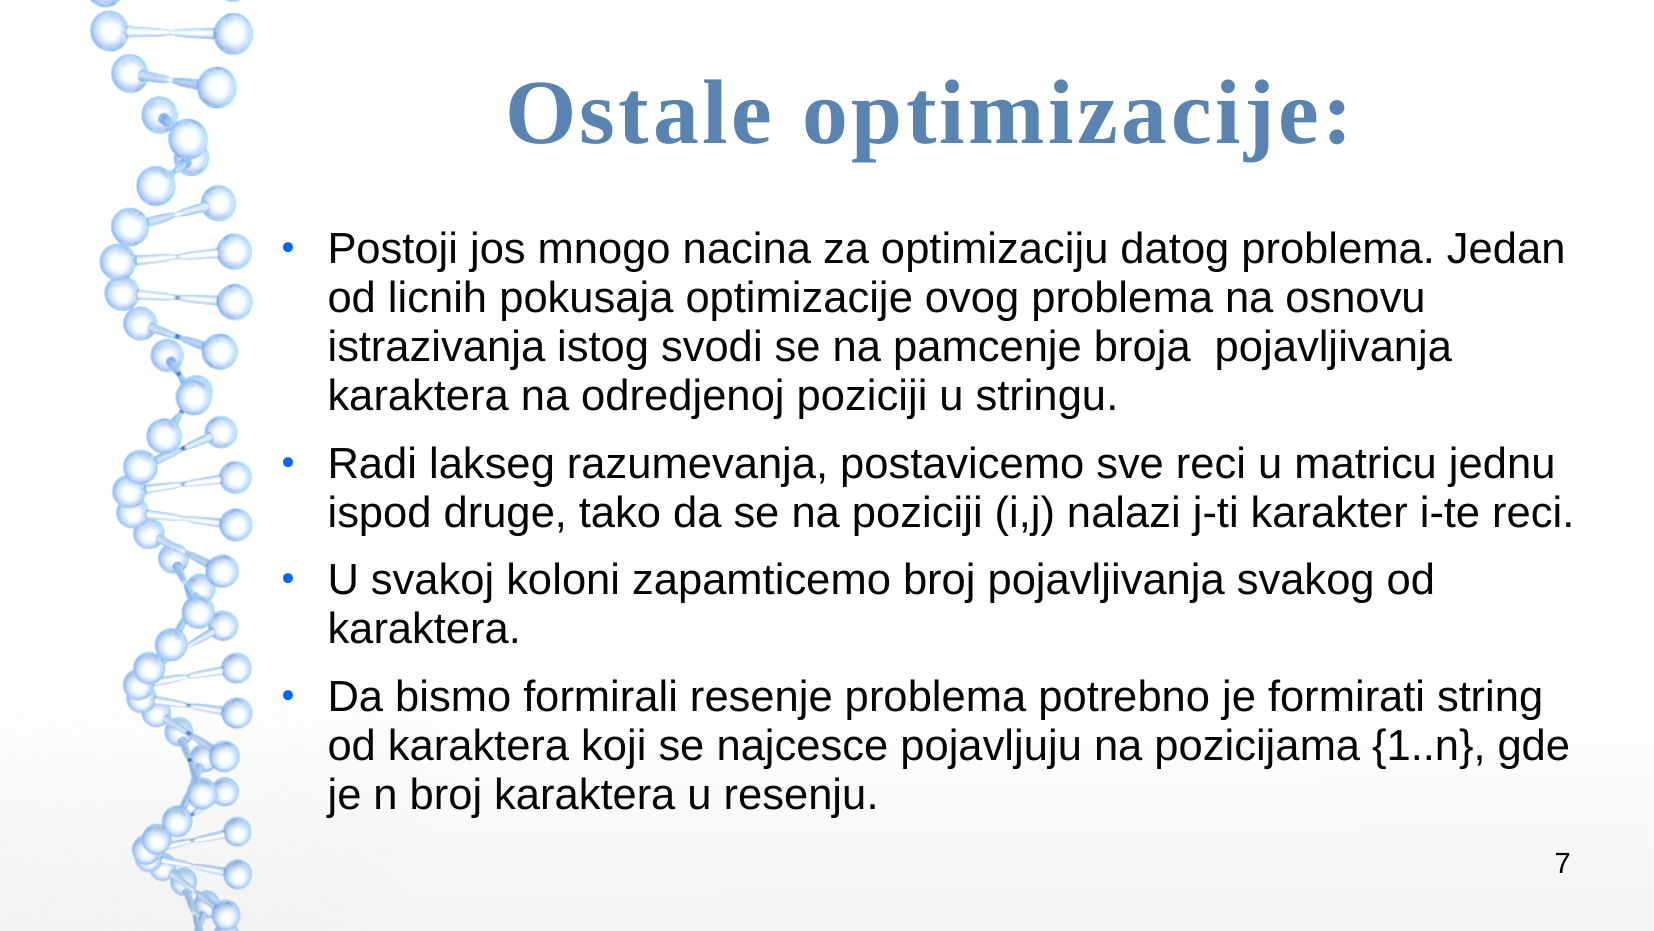

# Ostale optimizacije:
Postoji jos mnogo nacina za optimizaciju datog problema. Jedan od licnih pokusaja optimizacije ovog problema na osnovu istrazivanja istog svodi se na pamcenje broja pojavljivanja karaktera na odredjenoj poziciji u stringu.
Radi lakseg razumevanja, postavicemo sve reci u matricu jednu ispod druge, tako da se na poziciji (i,j) nalazi j-ti karakter i-te reci.
U svakoj koloni zapamticemo broj pojavljivanja svakog od karaktera.
Da bismo formirali resenje problema potrebno je formirati string od karaktera koji se najcesce pojavljuju na pozicijama {1..n}, gde je n broj karaktera u resenju.
7